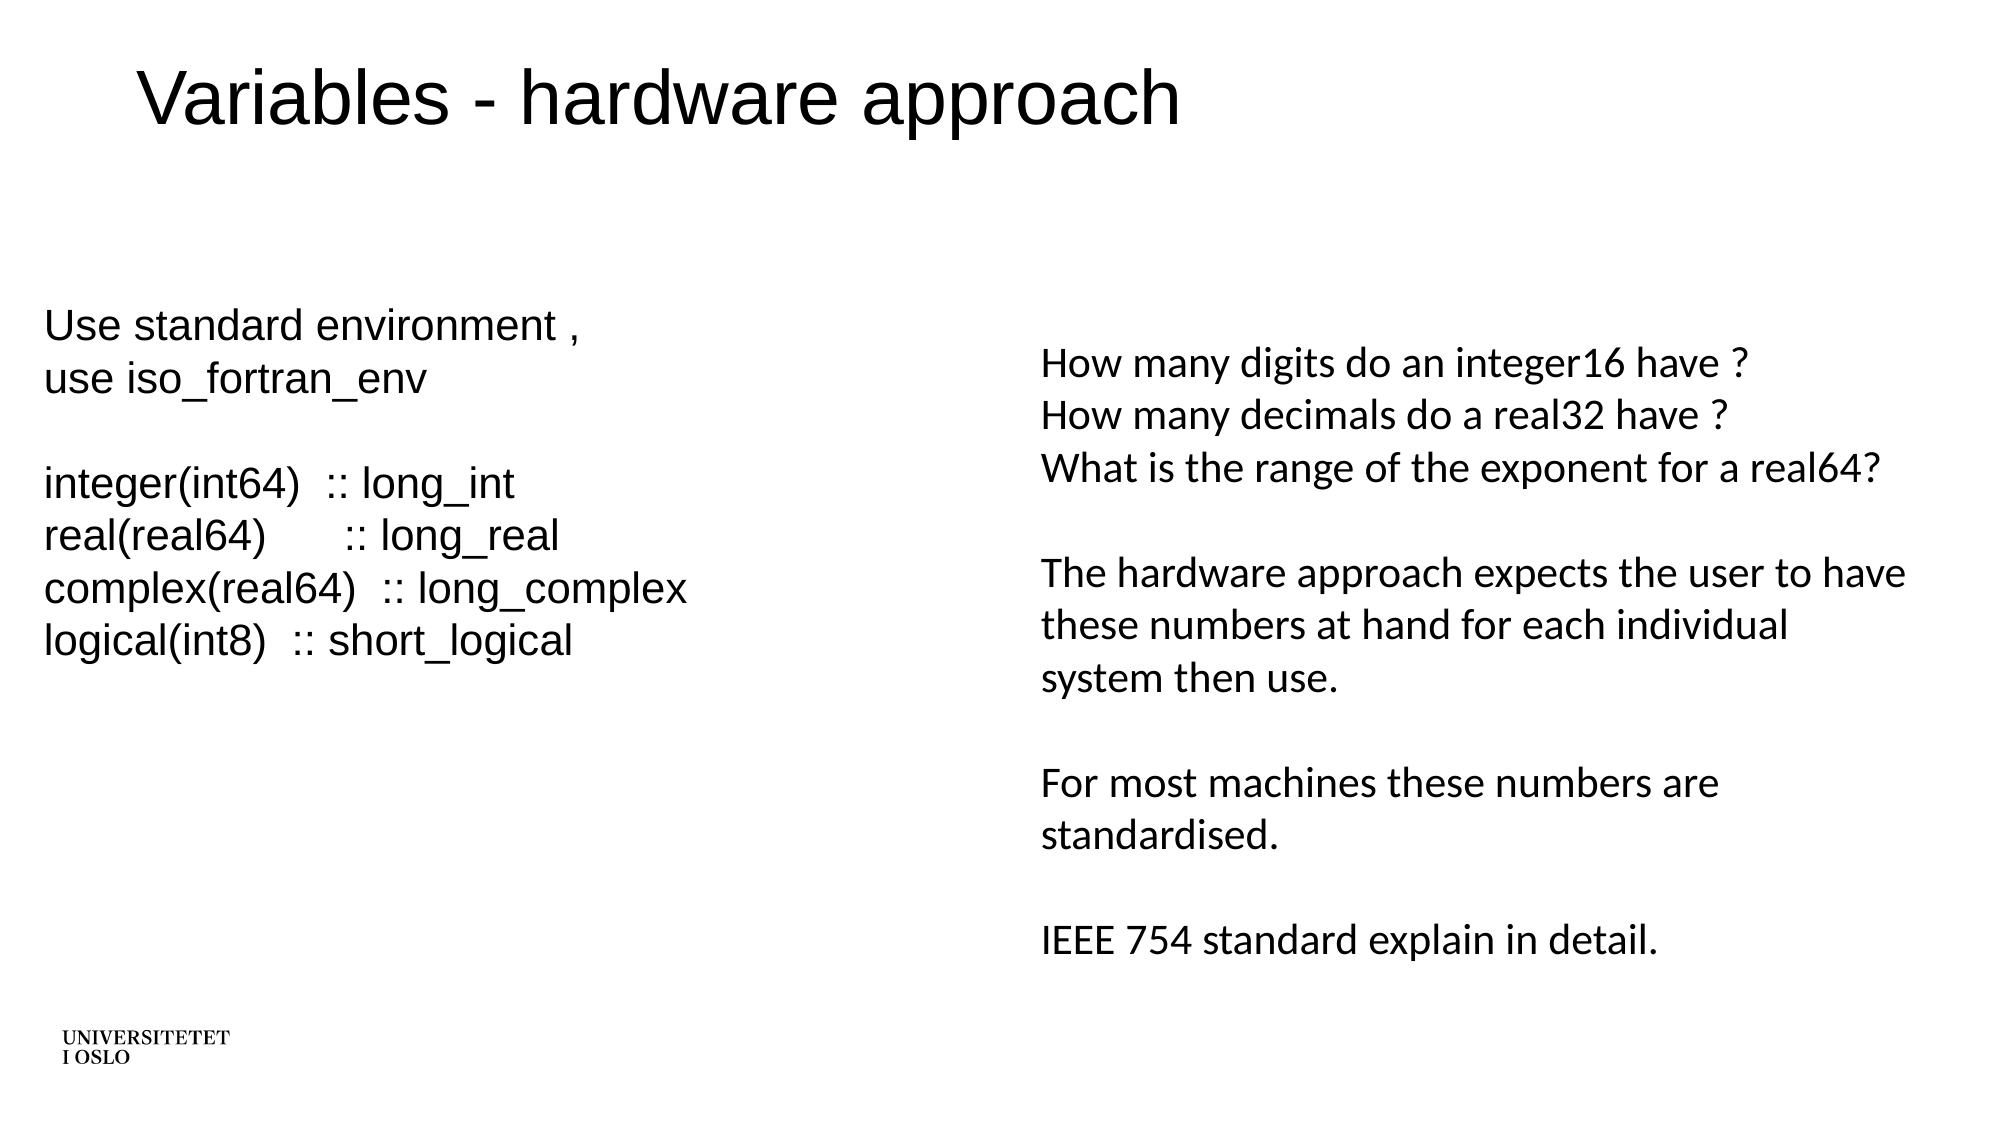

# Variables - hardware approach
Use standard environment ,
use iso_fortran_env
integer(int64) :: long_int
real(real64) 	:: long_real
complex(real64) :: long_complex
logical(int8) :: short_logical
How many digits do an integer16 have ?
How many decimals do a real32 have ?
What is the range of the exponent for a real64?
The hardware approach expects the user to have these numbers at hand for each individual system then use.
For most machines these numbers are standardised.
IEEE 754 standard explain in detail.